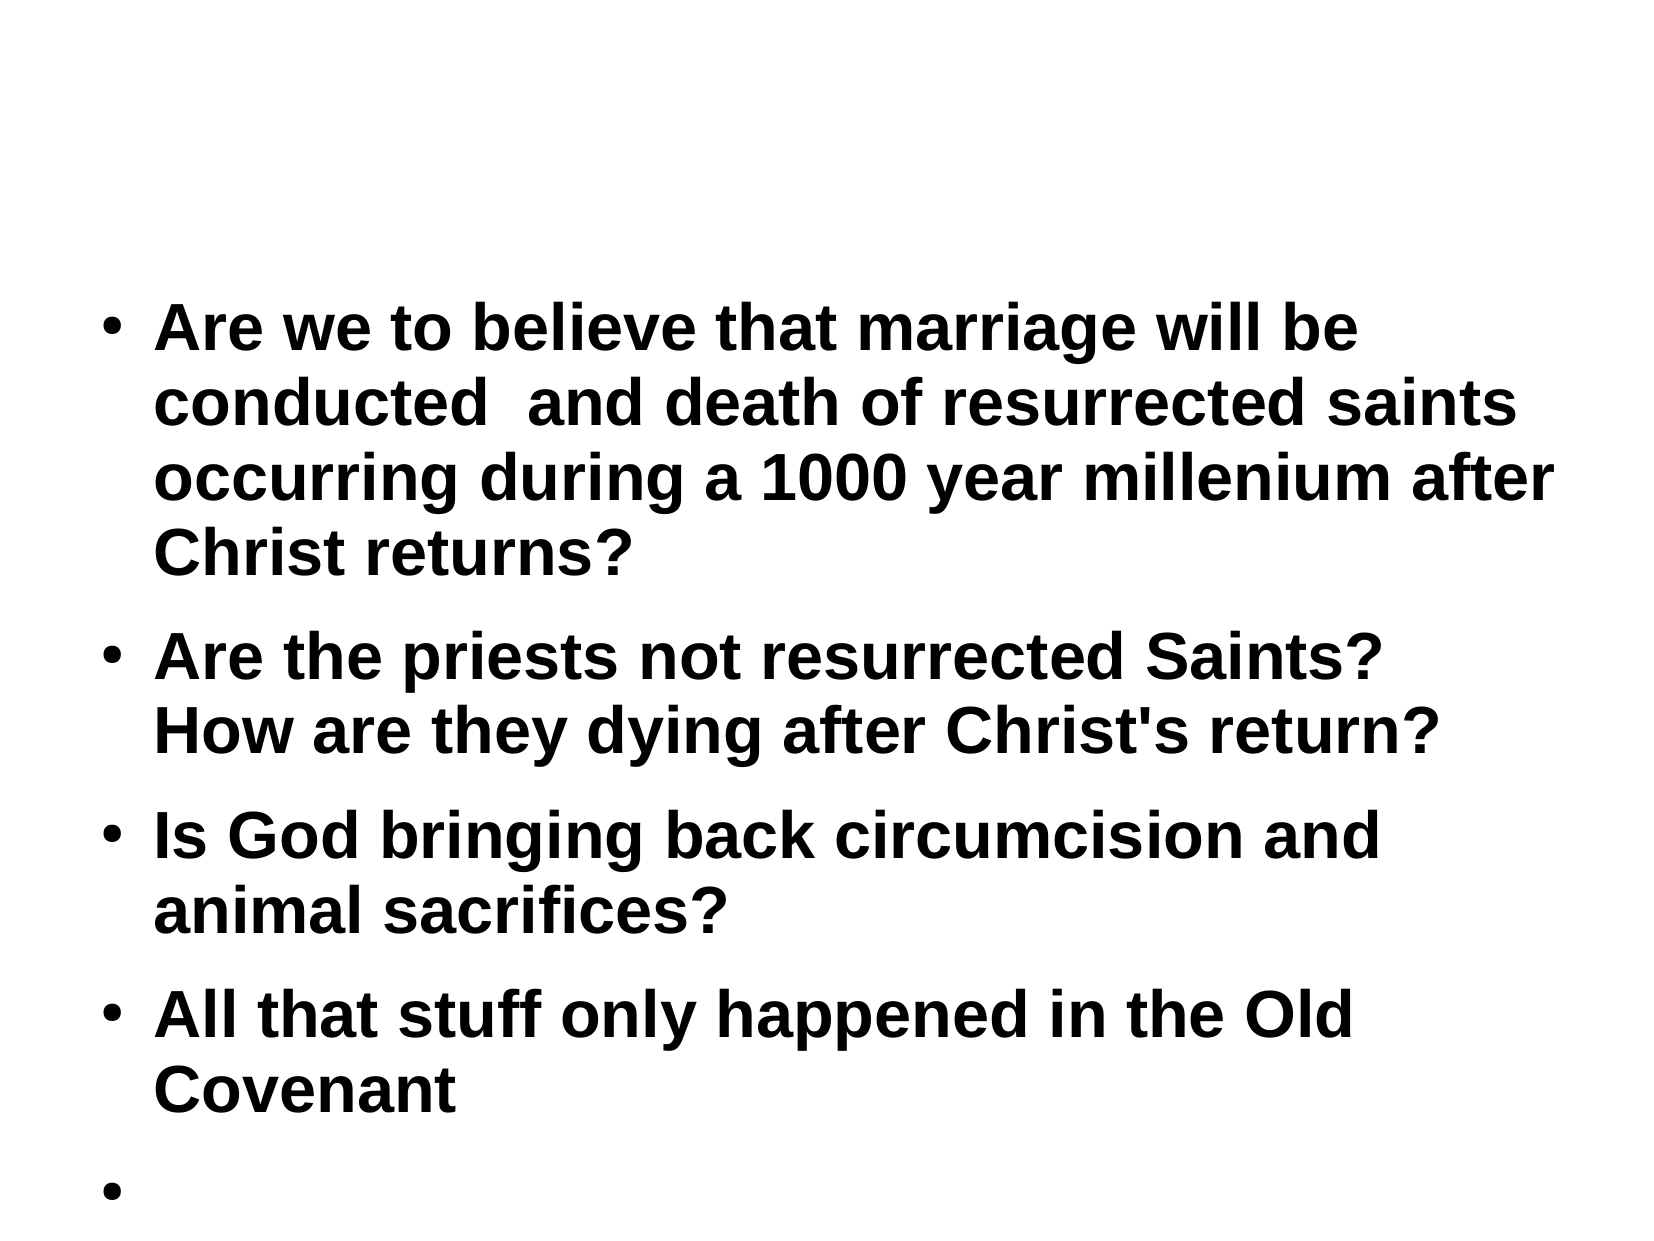

#
Are we to believe that marriage will be conducted and death of resurrected saints occurring during a 1000 year millenium after Christ returns?
Are the priests not resurrected Saints?
How are they dying after Christ's return?
Is God bringing back circumcision and animal sacrifices?
All that stuff only happened in the Old Covenant